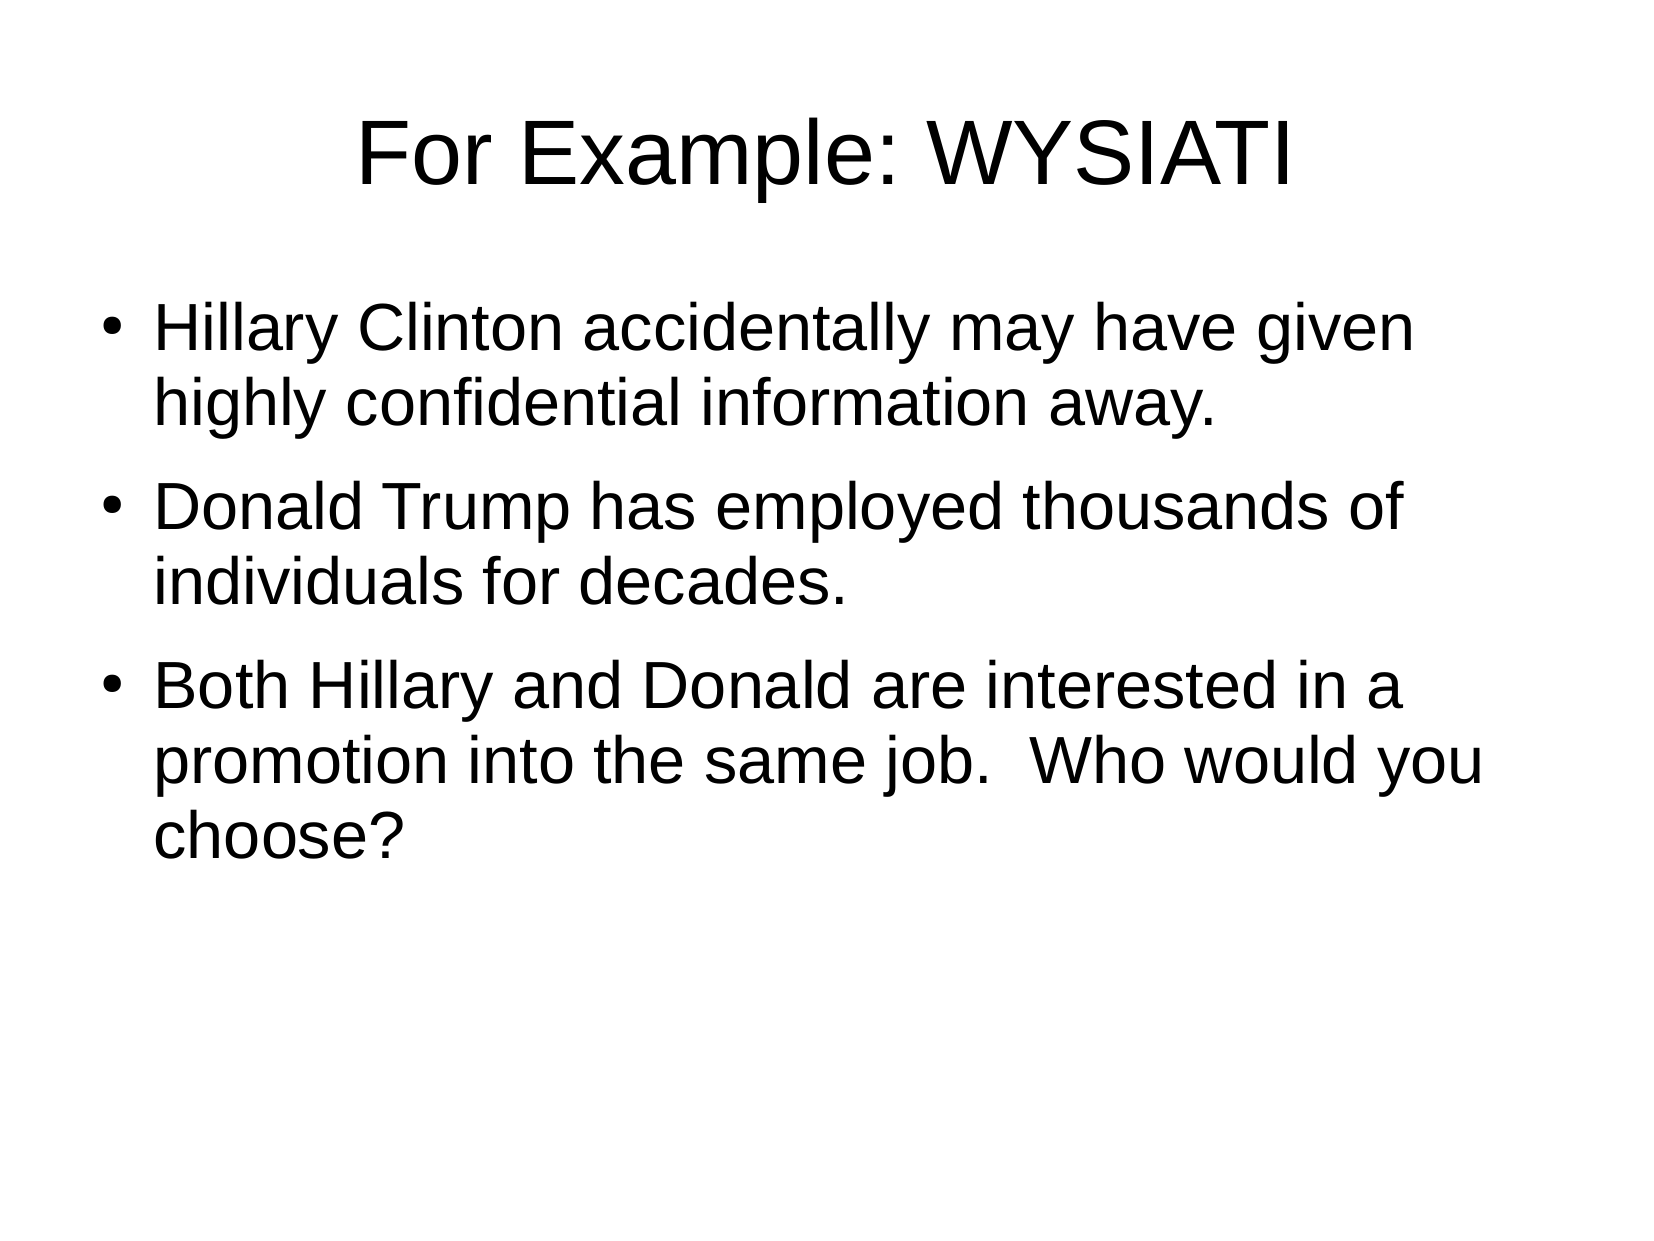

# For Example: WYSIATI
Hillary Clinton accidentally may have given highly confidential information away.
Donald Trump has employed thousands of individuals for decades.
Both Hillary and Donald are interested in a promotion into the same job. Who would you choose?